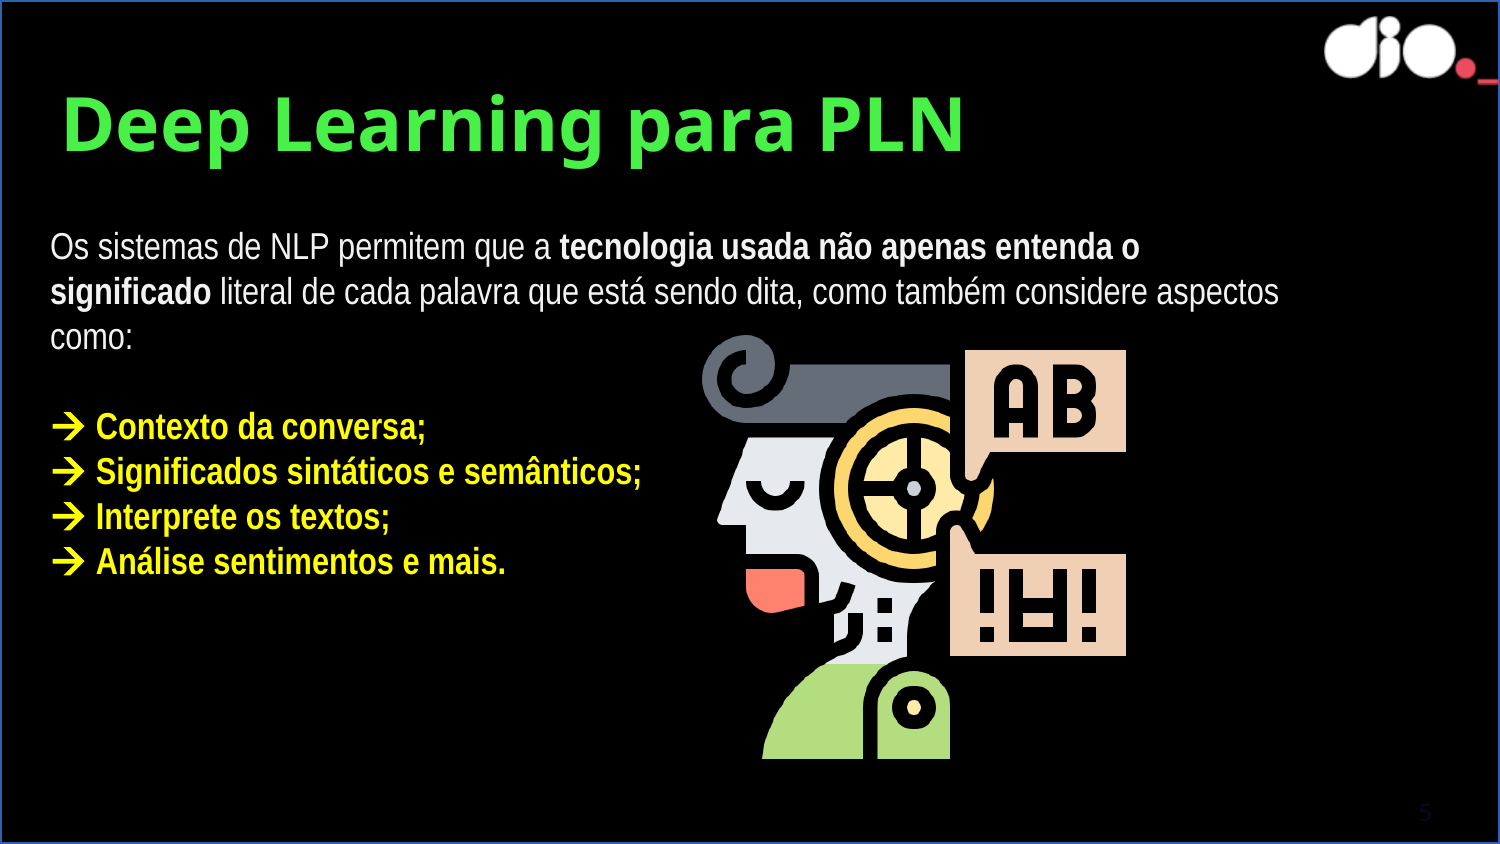

Deep Learning para PLN
# A importância do contexto (ou intenção) Os sistemas de NLP permitem que a tecnologia usada não apenas entenda o significado literal de cada palavra que está sendo dita, como também considere aspectos como: Contexto da conversa; Significados sintáticos e semânticos; Interprete os textos; Análise sentimentos e mais.